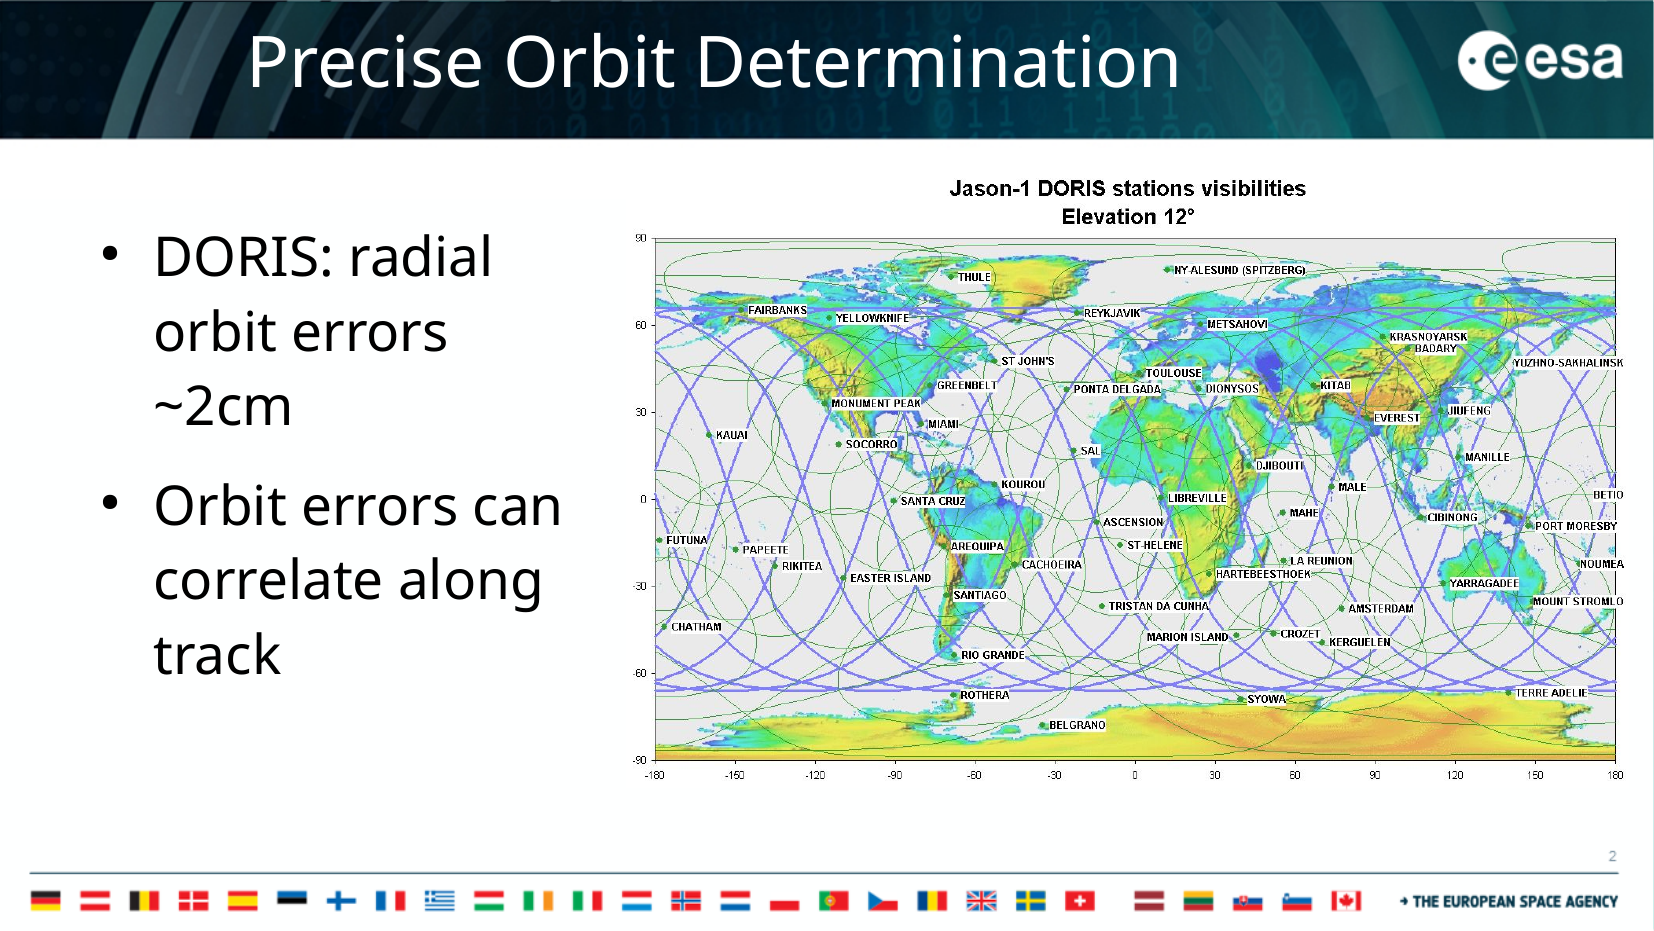

# Precise Orbit Determination
DORIS: radial orbit errors ~2cm
Orbit errors can correlate along track